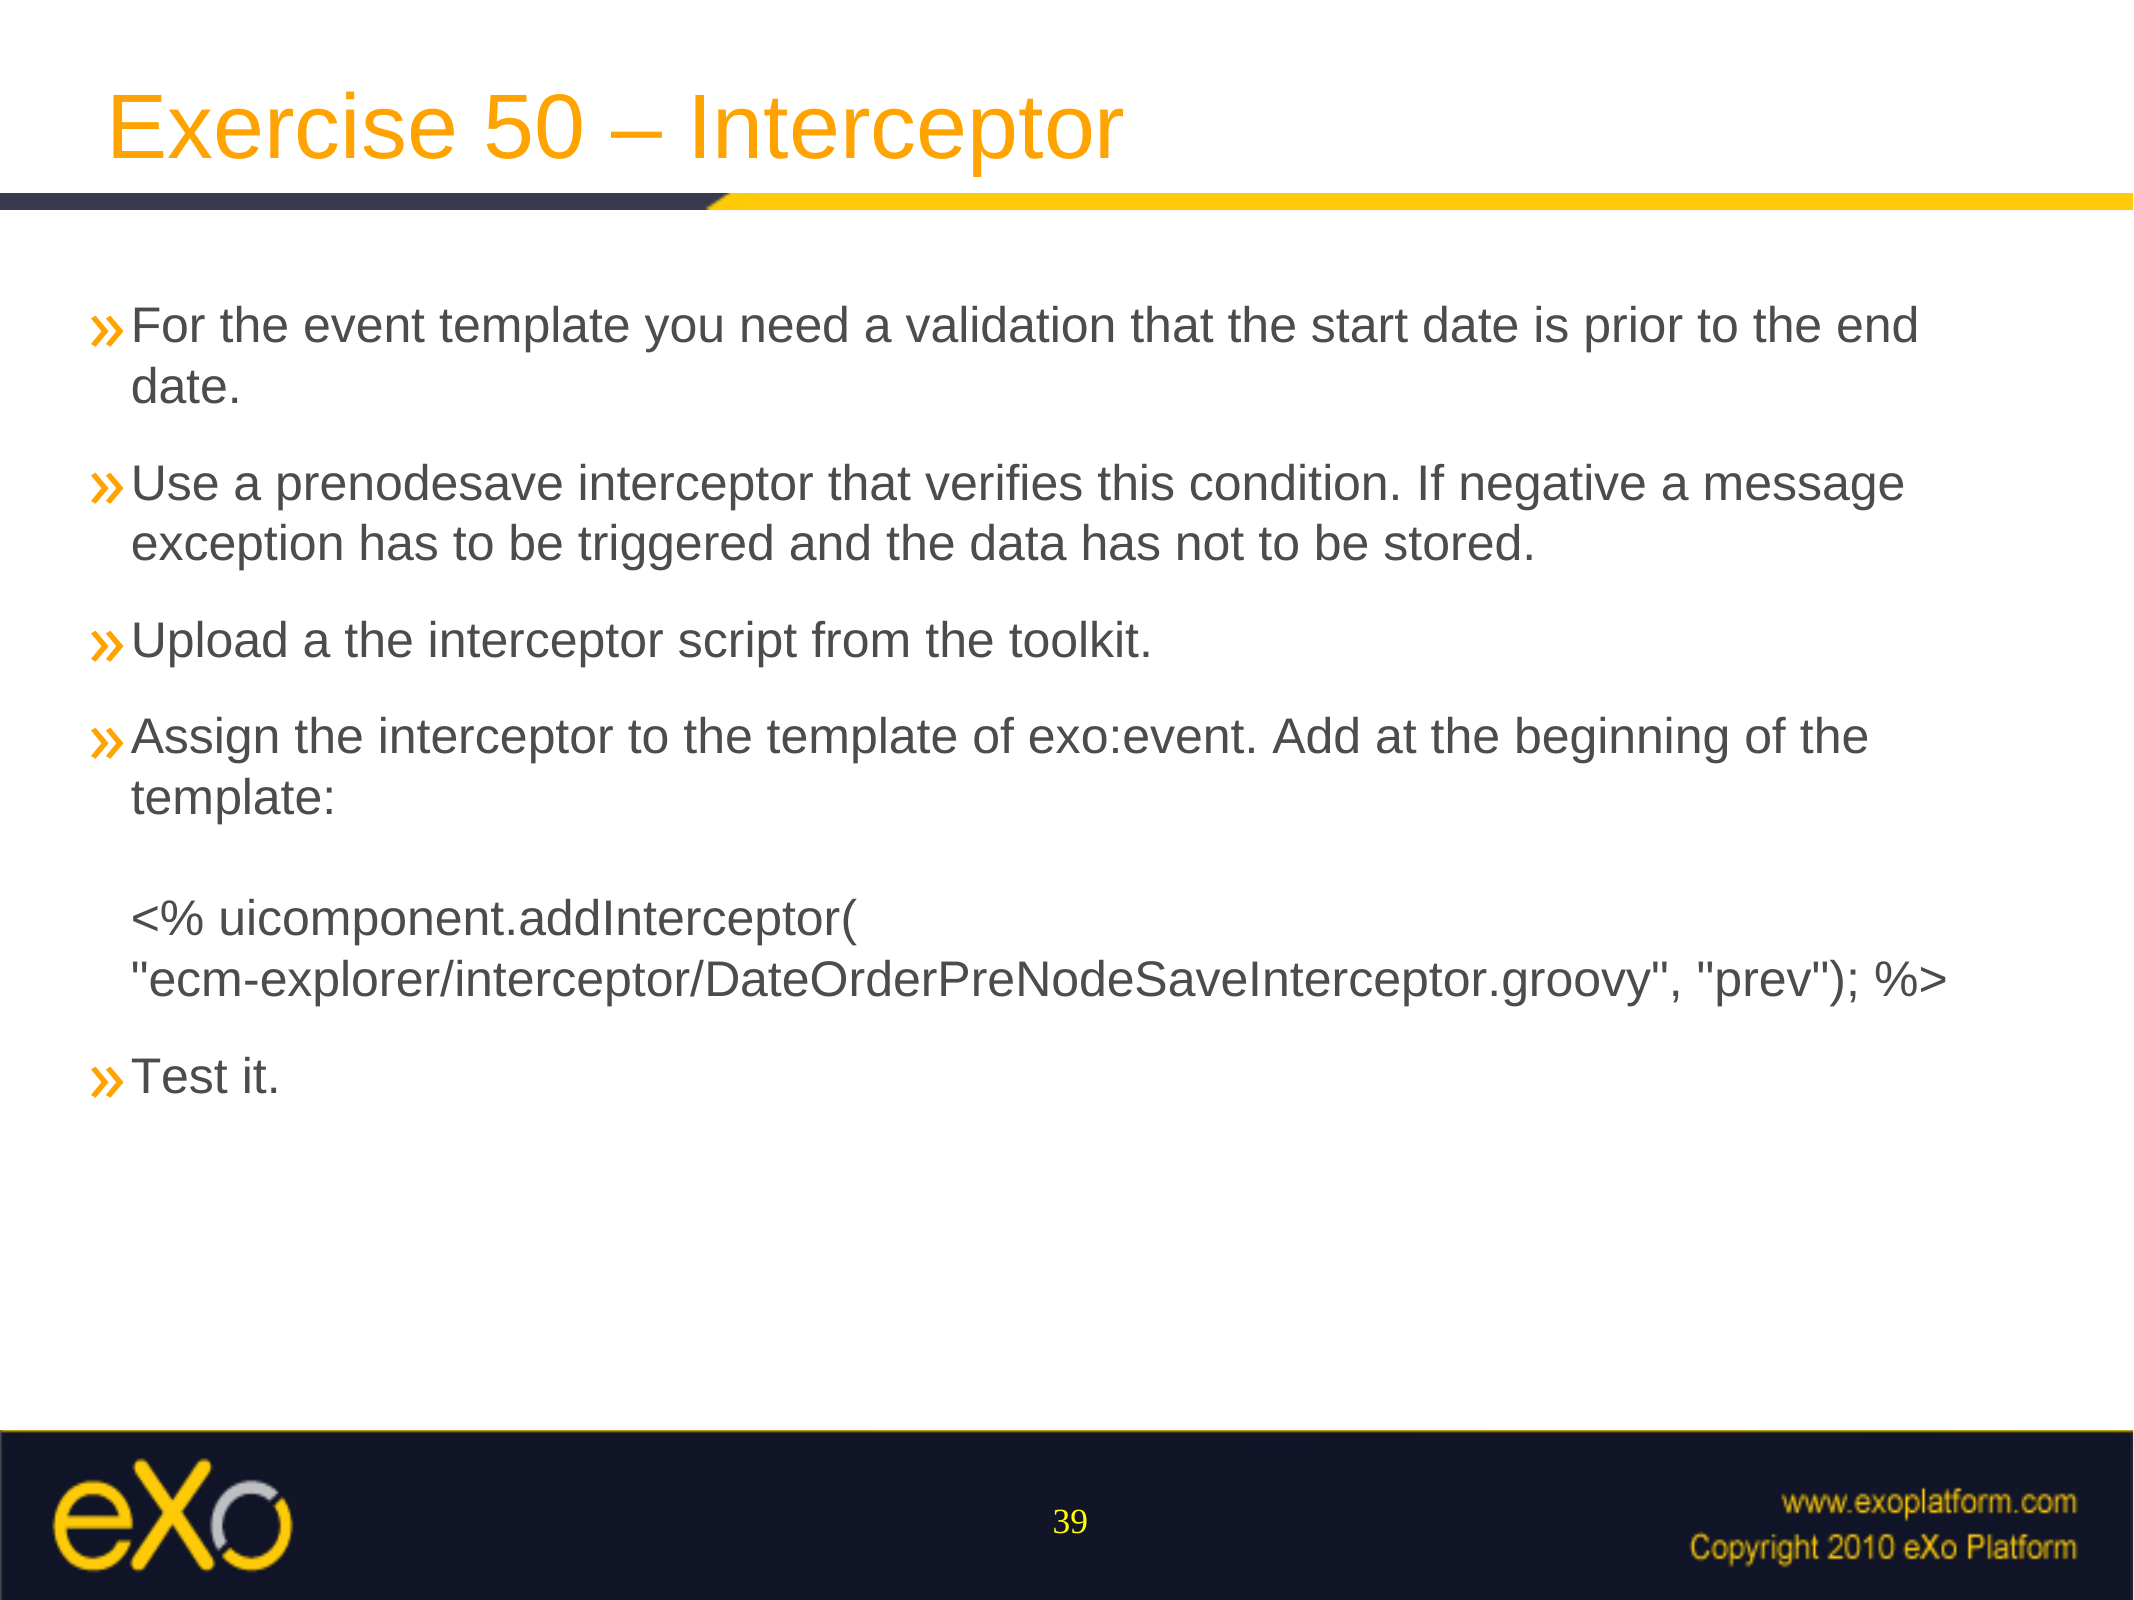

Exercise 50 – Interceptor
For the event template you need a validation that the start date is prior to the end date.
Use a prenodesave interceptor that verifies this condition. If negative a message exception has to be triggered and the data has not to be stored.
Upload a the interceptor script from the toolkit.
Assign the interceptor to the template of exo:event. Add at the beginning of the template:
<% uicomponent.addInterceptor( "ecm-explorer/interceptor/DateOrderPreNodeSaveInterceptor.groovy", "prev"); %>
Test it.